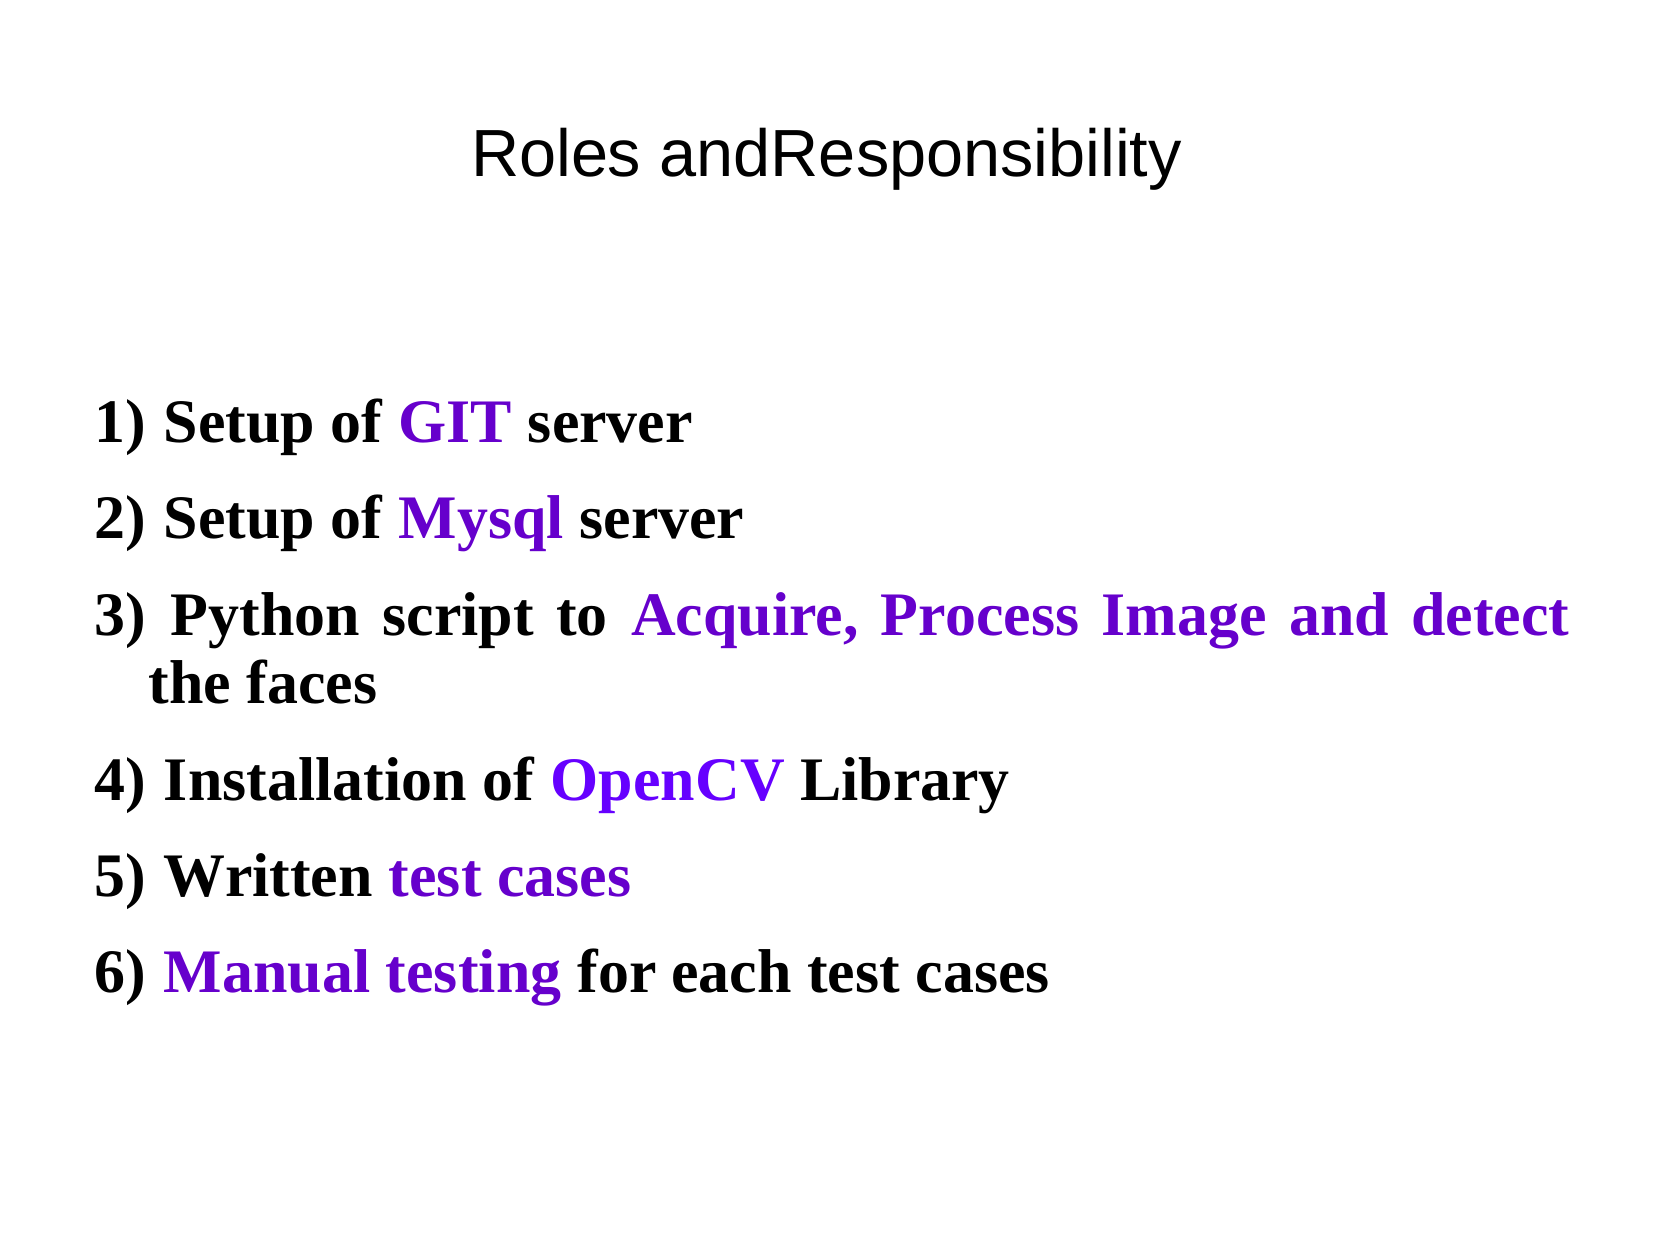

# Roles andResponsibility
 Setup of GIT server
 Setup of Mysql server
 Python script to Acquire, Process Image and detect the faces
 Installation of OpenCV Library
 Written test cases
 Manual testing for each test cases